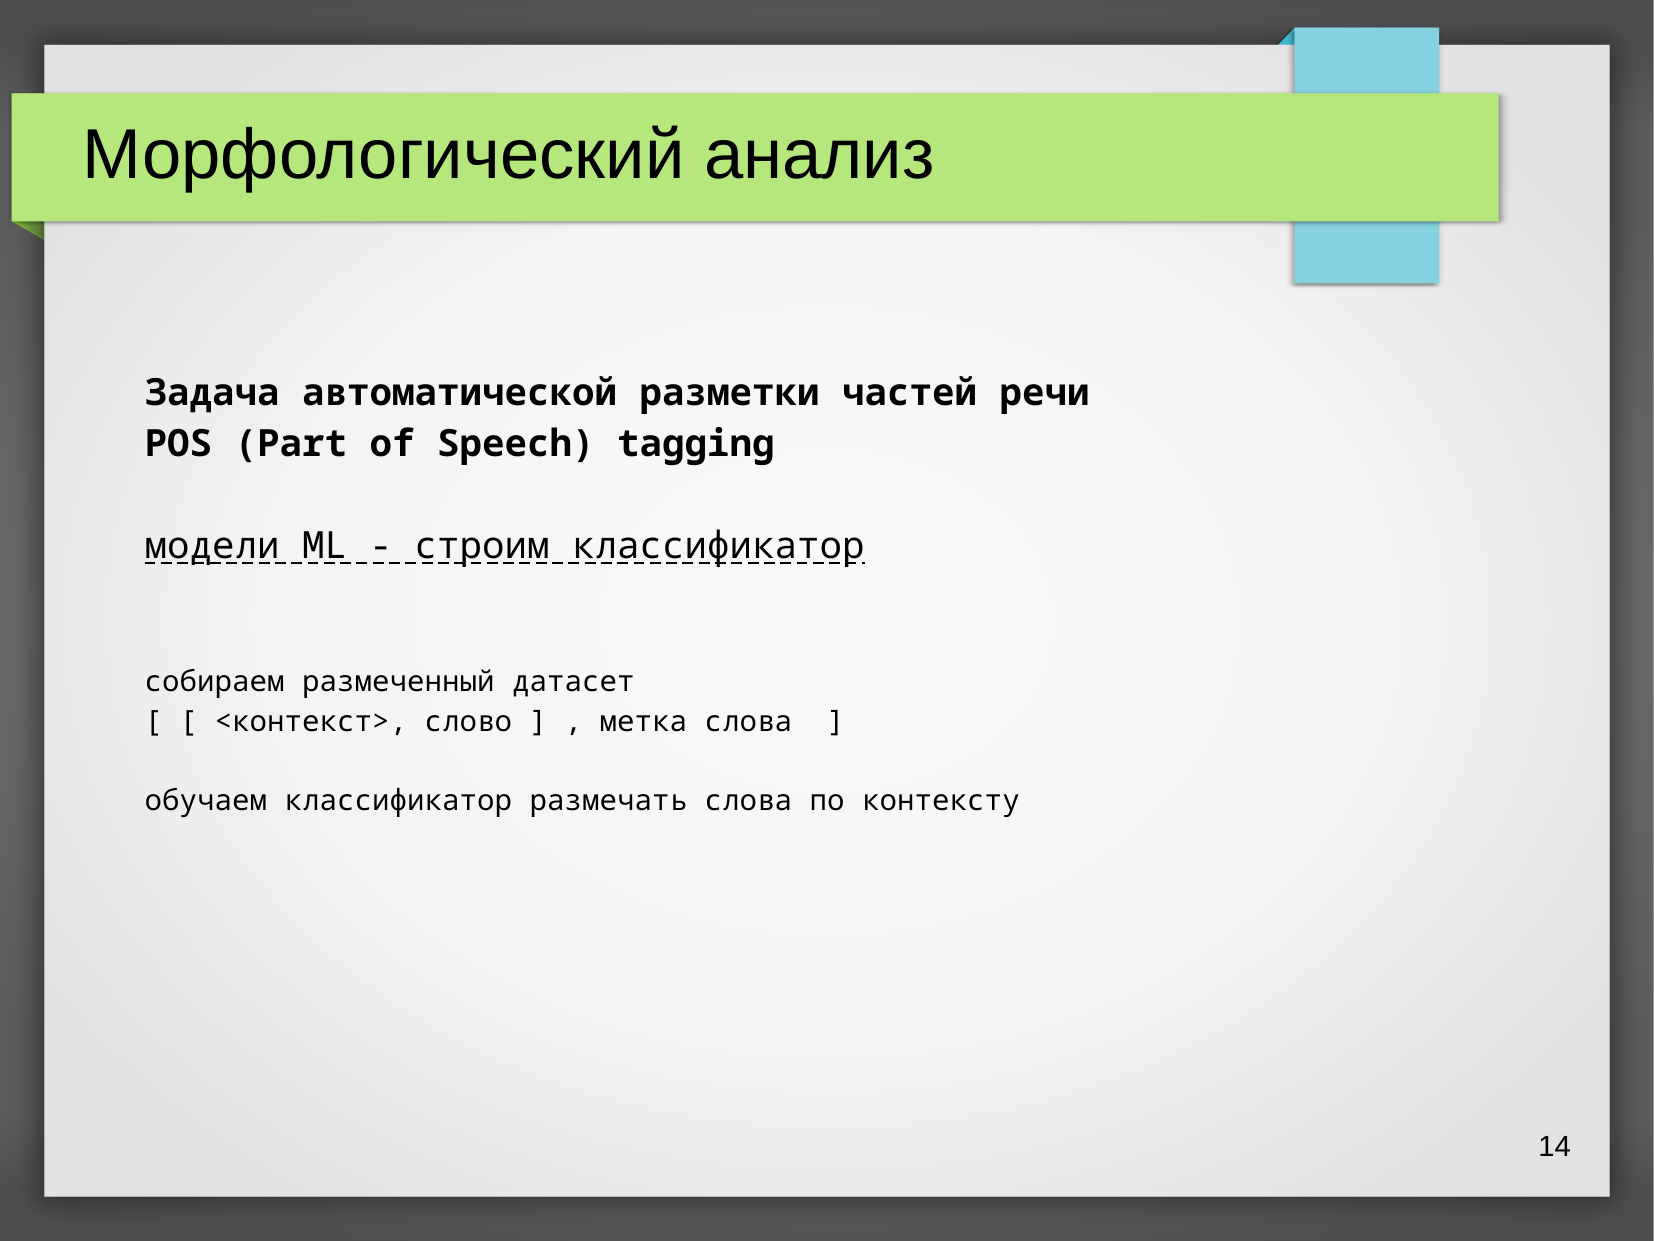

# Морфологический анализ
Задача автоматической разметки частей речи
POS (Part of Speech) tagging
модели ML - строим классификатор
собираем размеченный датасет
[ [ <контекст>, слово ] , метка слова ]
обучаем классификатор размечать слова по контексту
14